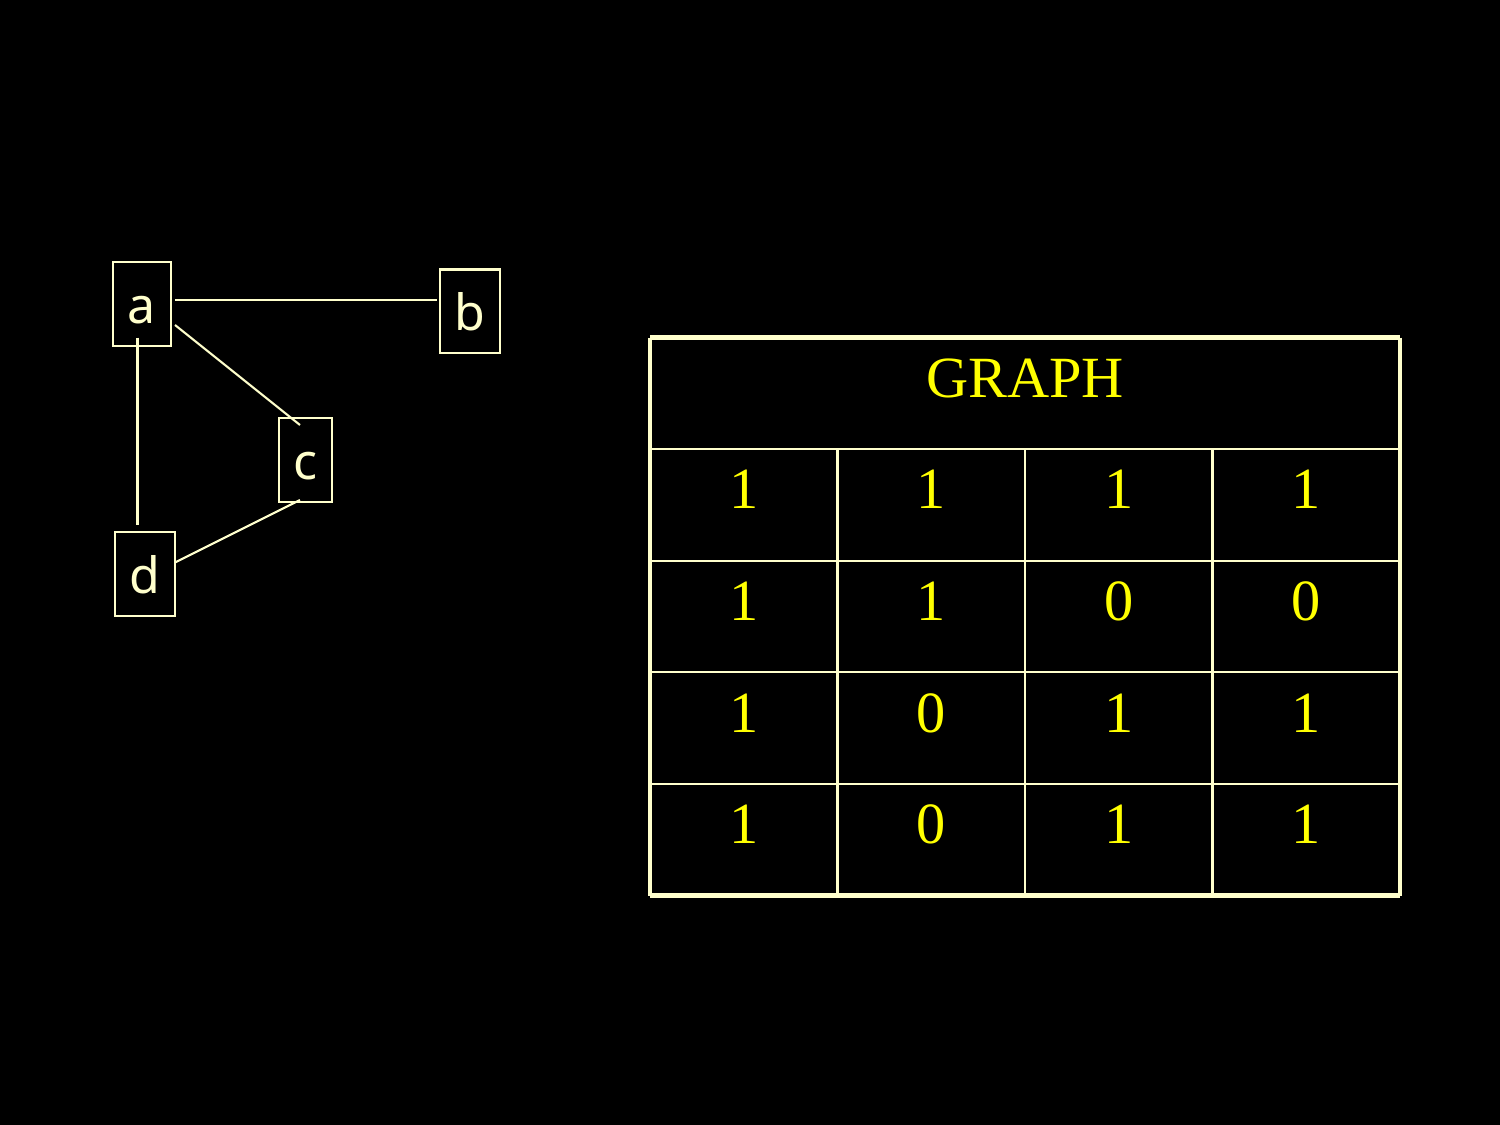

a
b
c
d
GRAPH
1
1
1
1
1
1
0
0
1
0
1
1
1
0
1
1